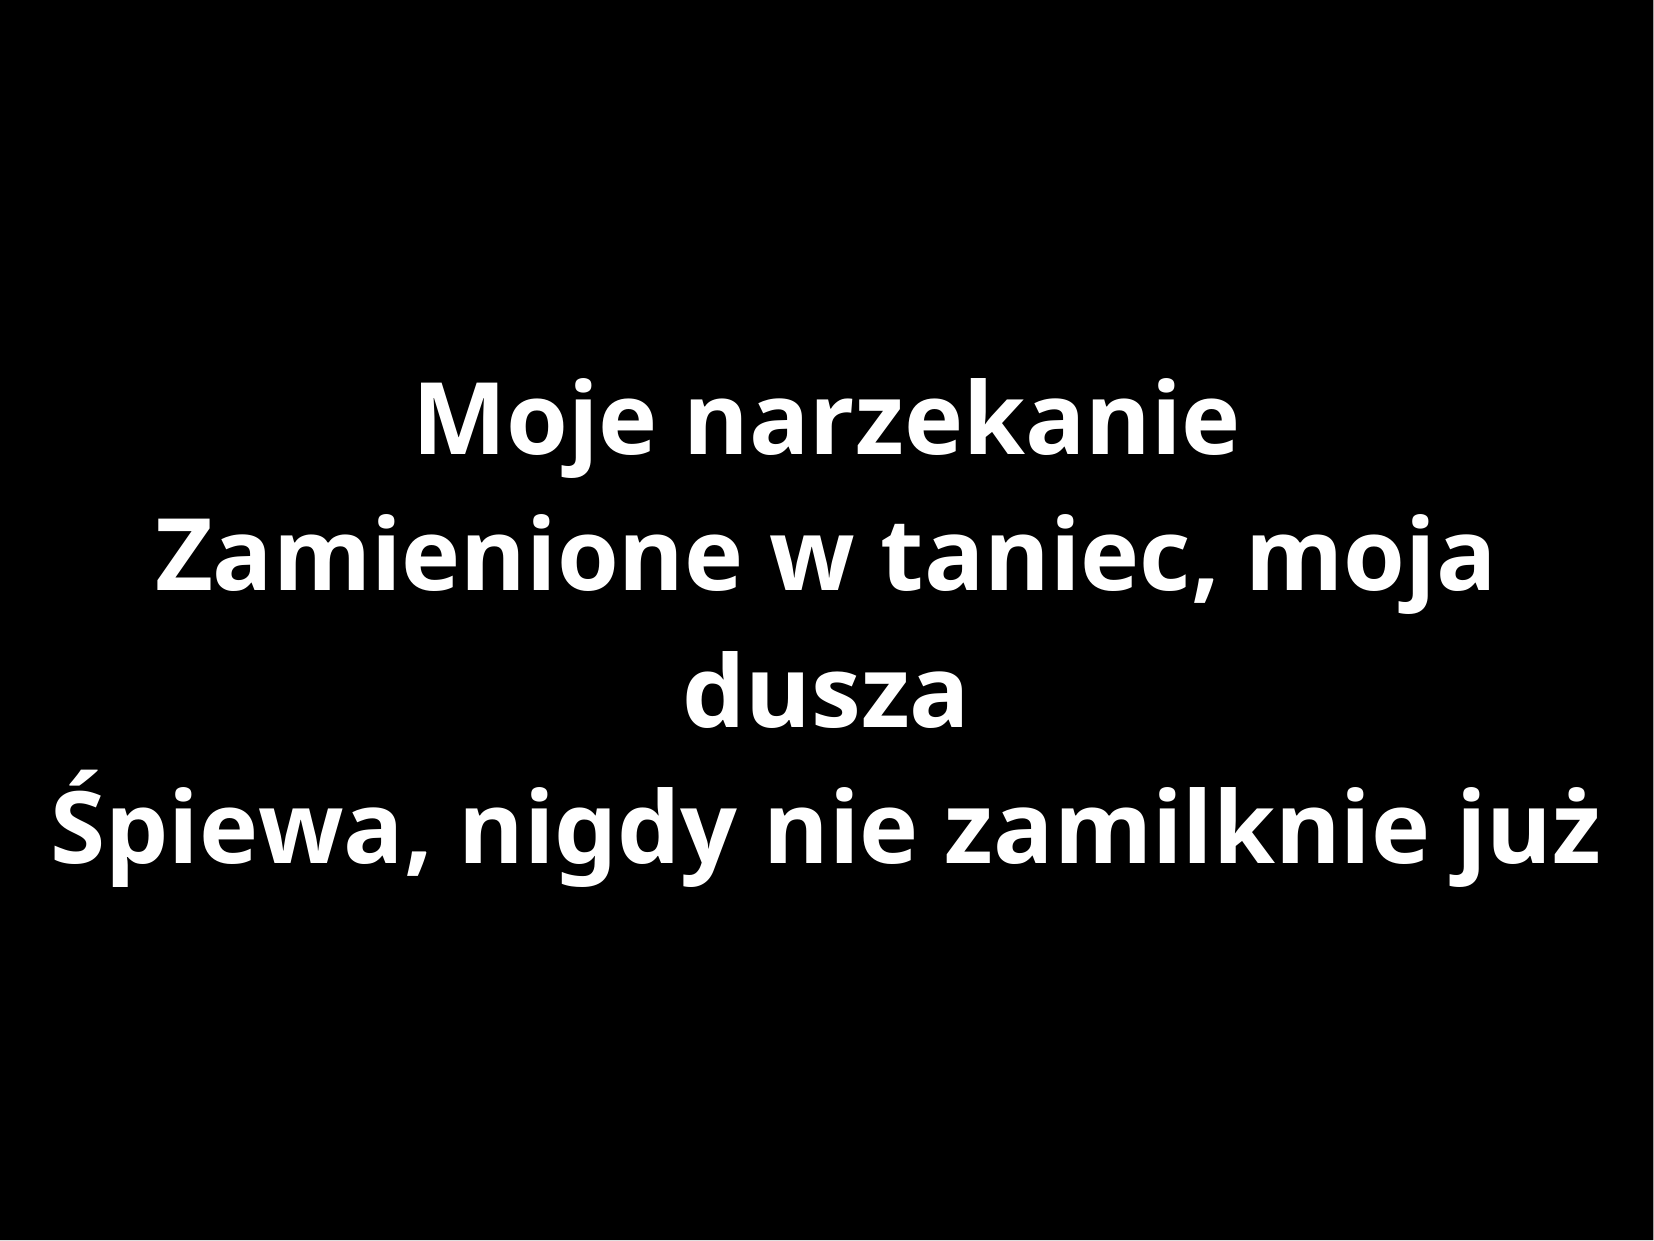

# Moje narzekanie Zamienione w taniec, moja dusza Śpiewa, nigdy nie zamilknie już